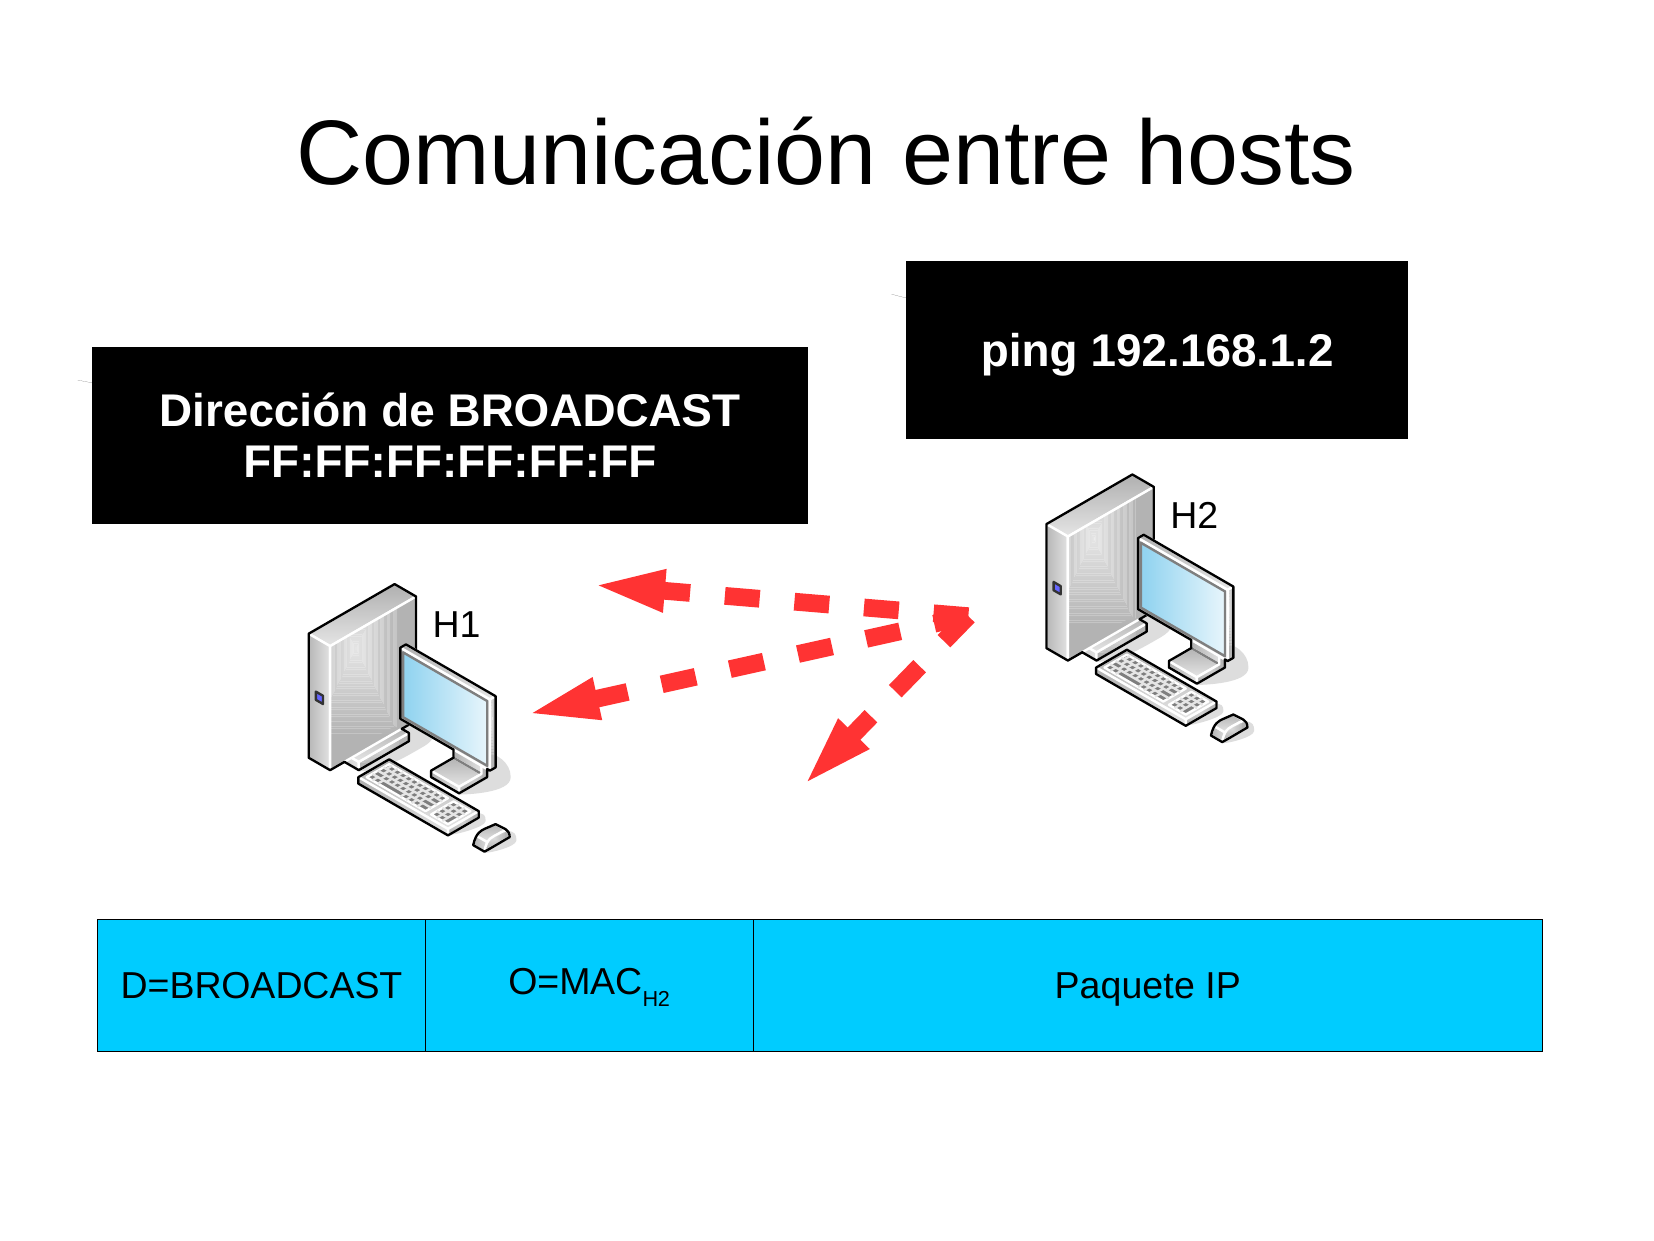

# Comunicación entre hosts
ping 192.168.1.2
Dirección de BROADCAST
FF:FF:FF:FF:FF:FF
H2
H1
D=BROADCAST
O=MACH2
Paquete IP